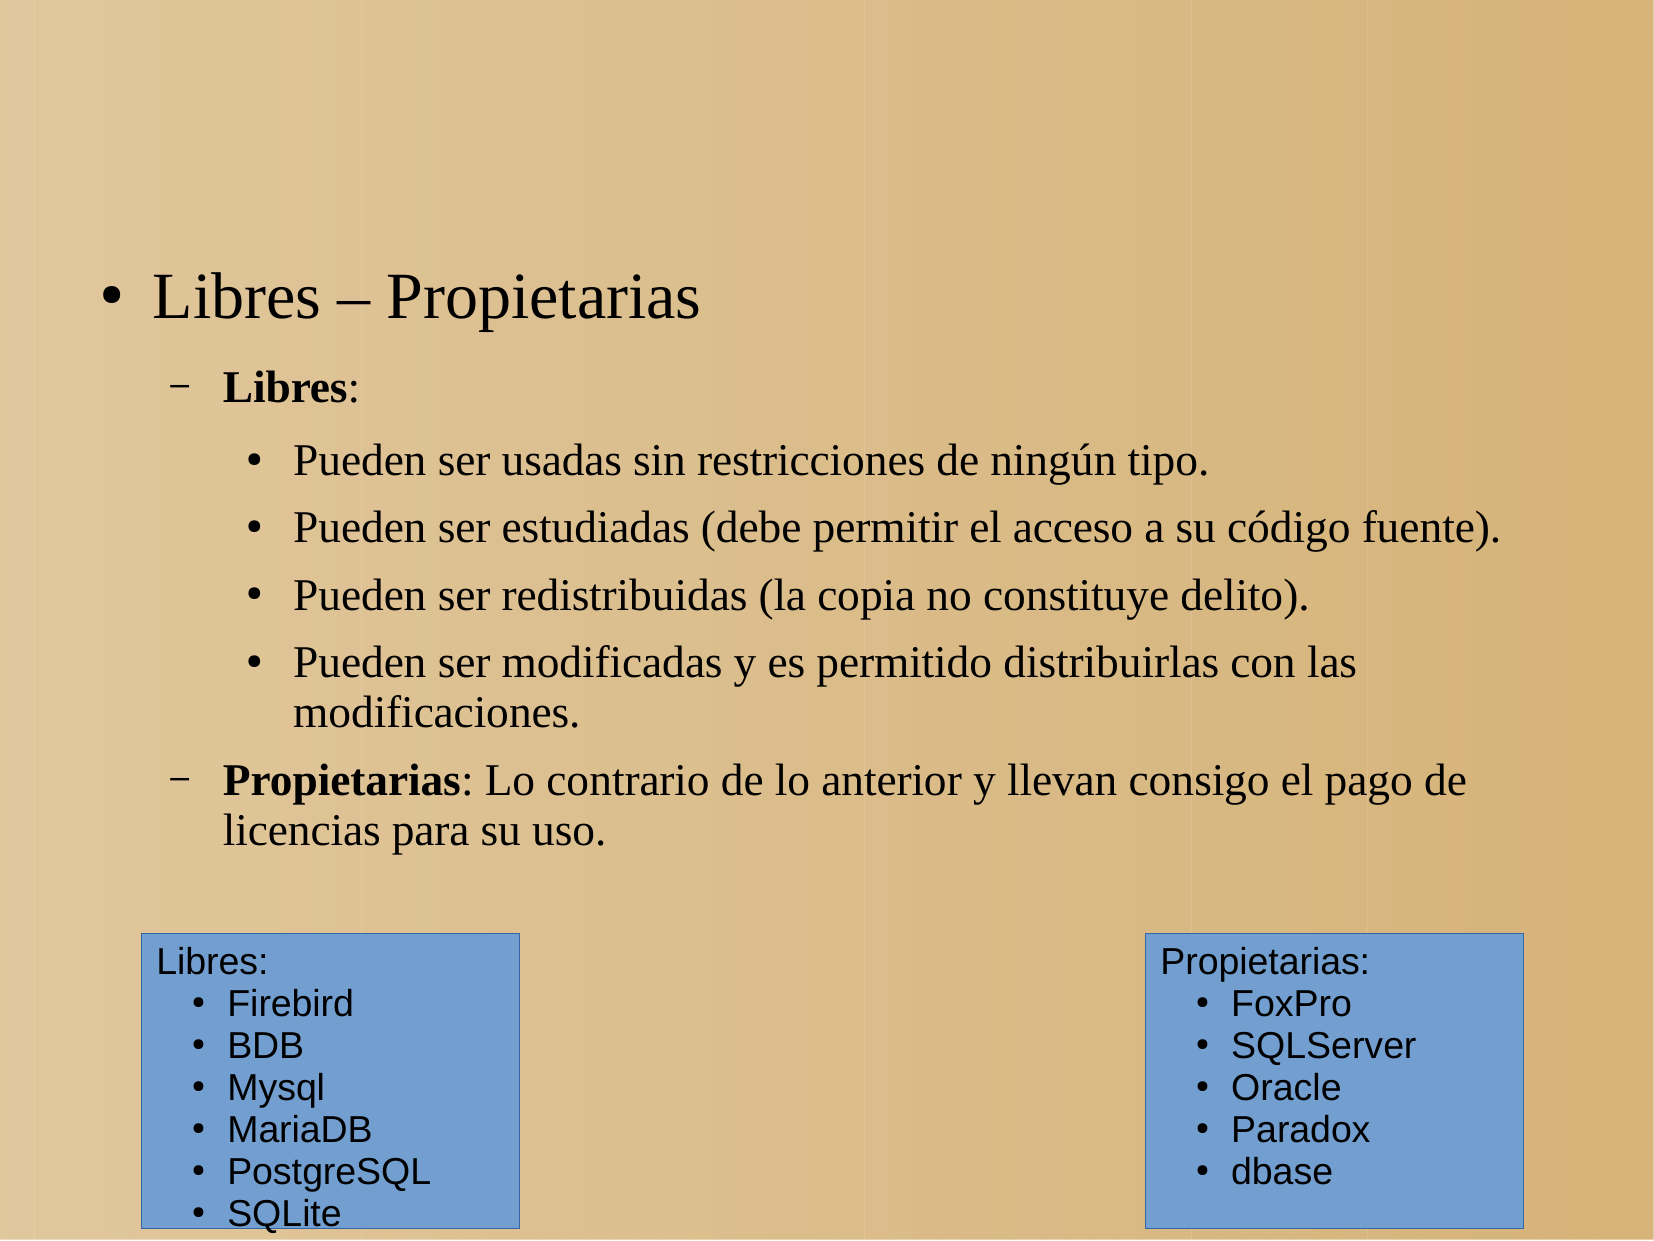

# Libres – Propietarias
Libres:
Pueden ser usadas sin restricciones de ningún tipo.
Pueden ser estudiadas (debe permitir el acceso a su código fuente).
Pueden ser redistribuidas (la copia no constituye delito).
Pueden ser modificadas y es permitido distribuirlas con las modificaciones.
Propietarias: Lo contrario de lo anterior y llevan consigo el pago de licencias para su uso.
Libres:
Firebird
BDB
Mysql
MariaDB
PostgreSQL
SQLite
Propietarias:
FoxPro
SQLServer
Oracle
Paradox
dbase